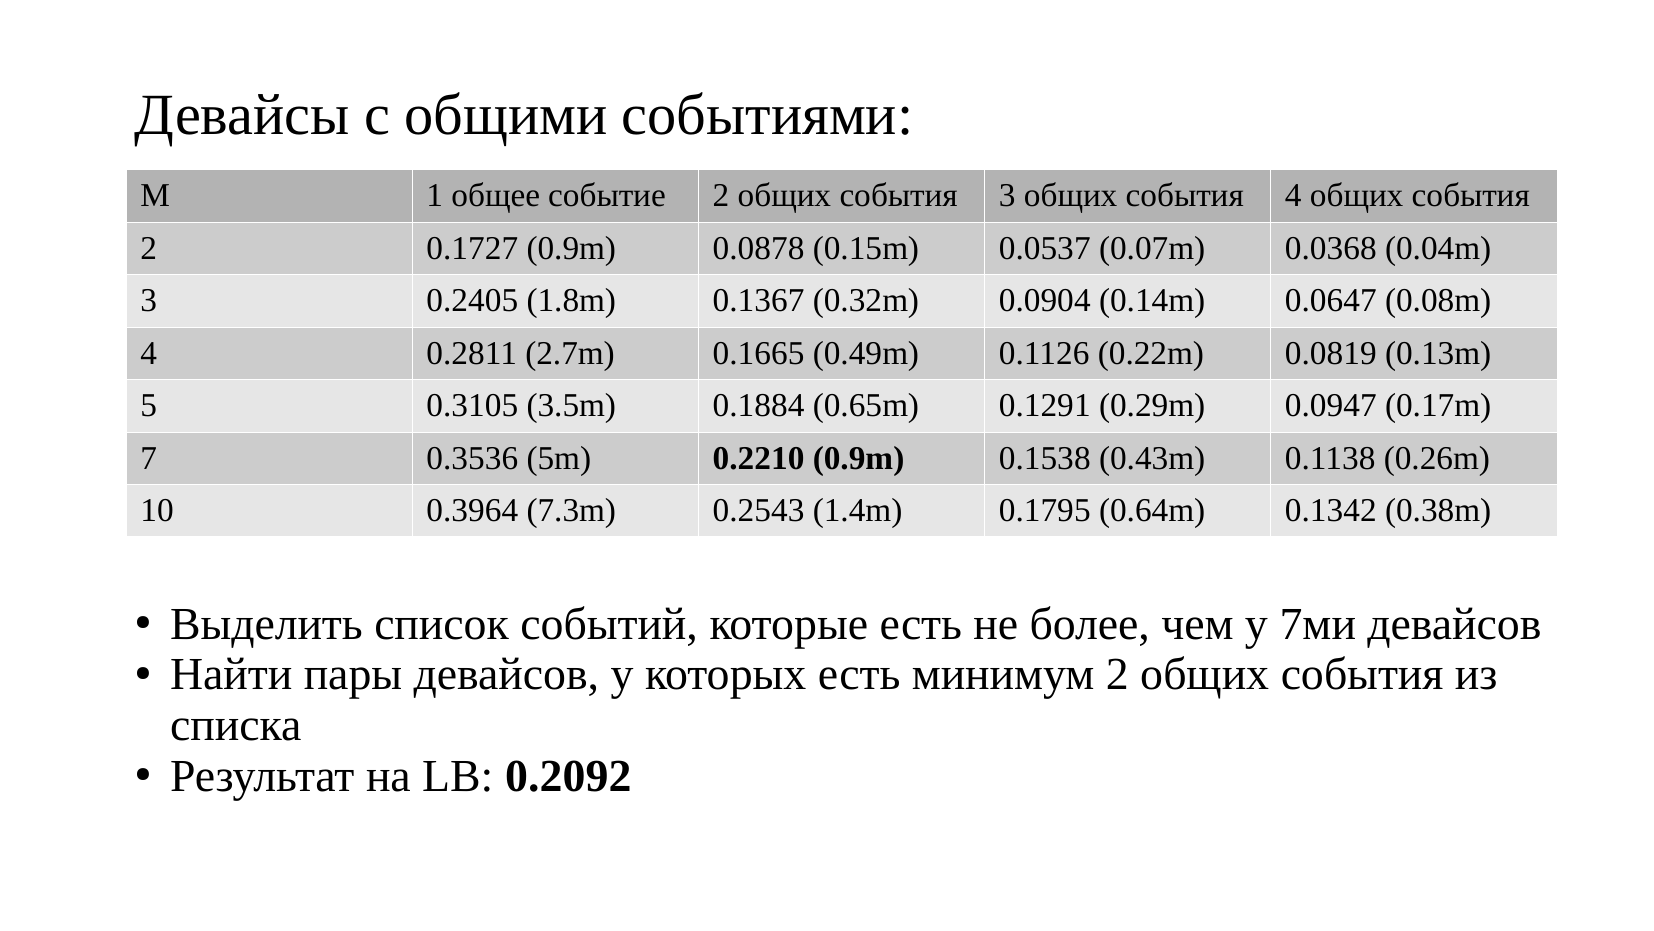

Девайсы с общими событиями:
| M | 1 общее событие | 2 общих события | 3 общих события | 4 общих события |
| --- | --- | --- | --- | --- |
| 2 | 0.1727 (0.9m) | 0.0878 (0.15m) | 0.0537 (0.07m) | 0.0368 (0.04m) |
| 3 | 0.2405 (1.8m) | 0.1367 (0.32m) | 0.0904 (0.14m) | 0.0647 (0.08m) |
| 4 | 0.2811 (2.7m) | 0.1665 (0.49m) | 0.1126 (0.22m) | 0.0819 (0.13m) |
| 5 | 0.3105 (3.5m) | 0.1884 (0.65m) | 0.1291 (0.29m) | 0.0947 (0.17m) |
| 7 | 0.3536 (5m) | 0.2210 (0.9m) | 0.1538 (0.43m) | 0.1138 (0.26m) |
| 10 | 0.3964 (7.3m) | 0.2543 (1.4m) | 0.1795 (0.64m) | 0.1342 (0.38m) |
Выделить список событий, которые есть не более, чем у 7ми девайсов
Найти пары девайсов, у которых есть минимум 2 общих события из списка
Результат на LB: 0.2092